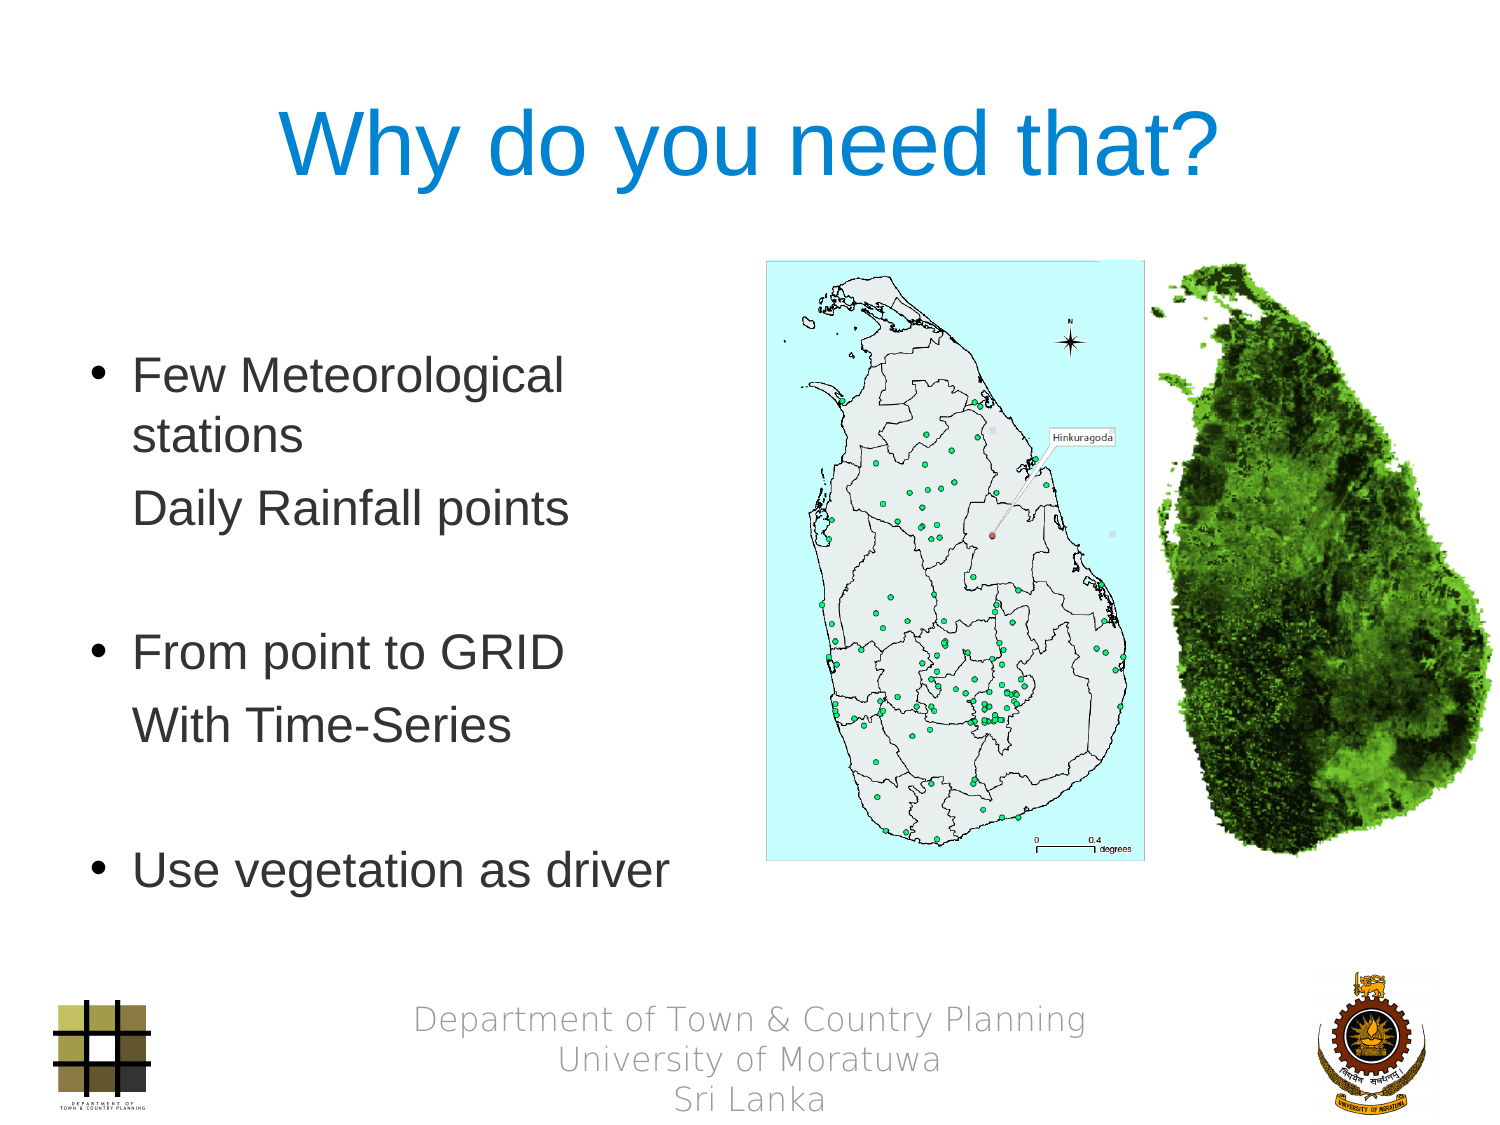

# Why do you need that?
Few Meteorological stations
Daily Rainfall points
From point to GRID
With Time-Series
Use vegetation as driver